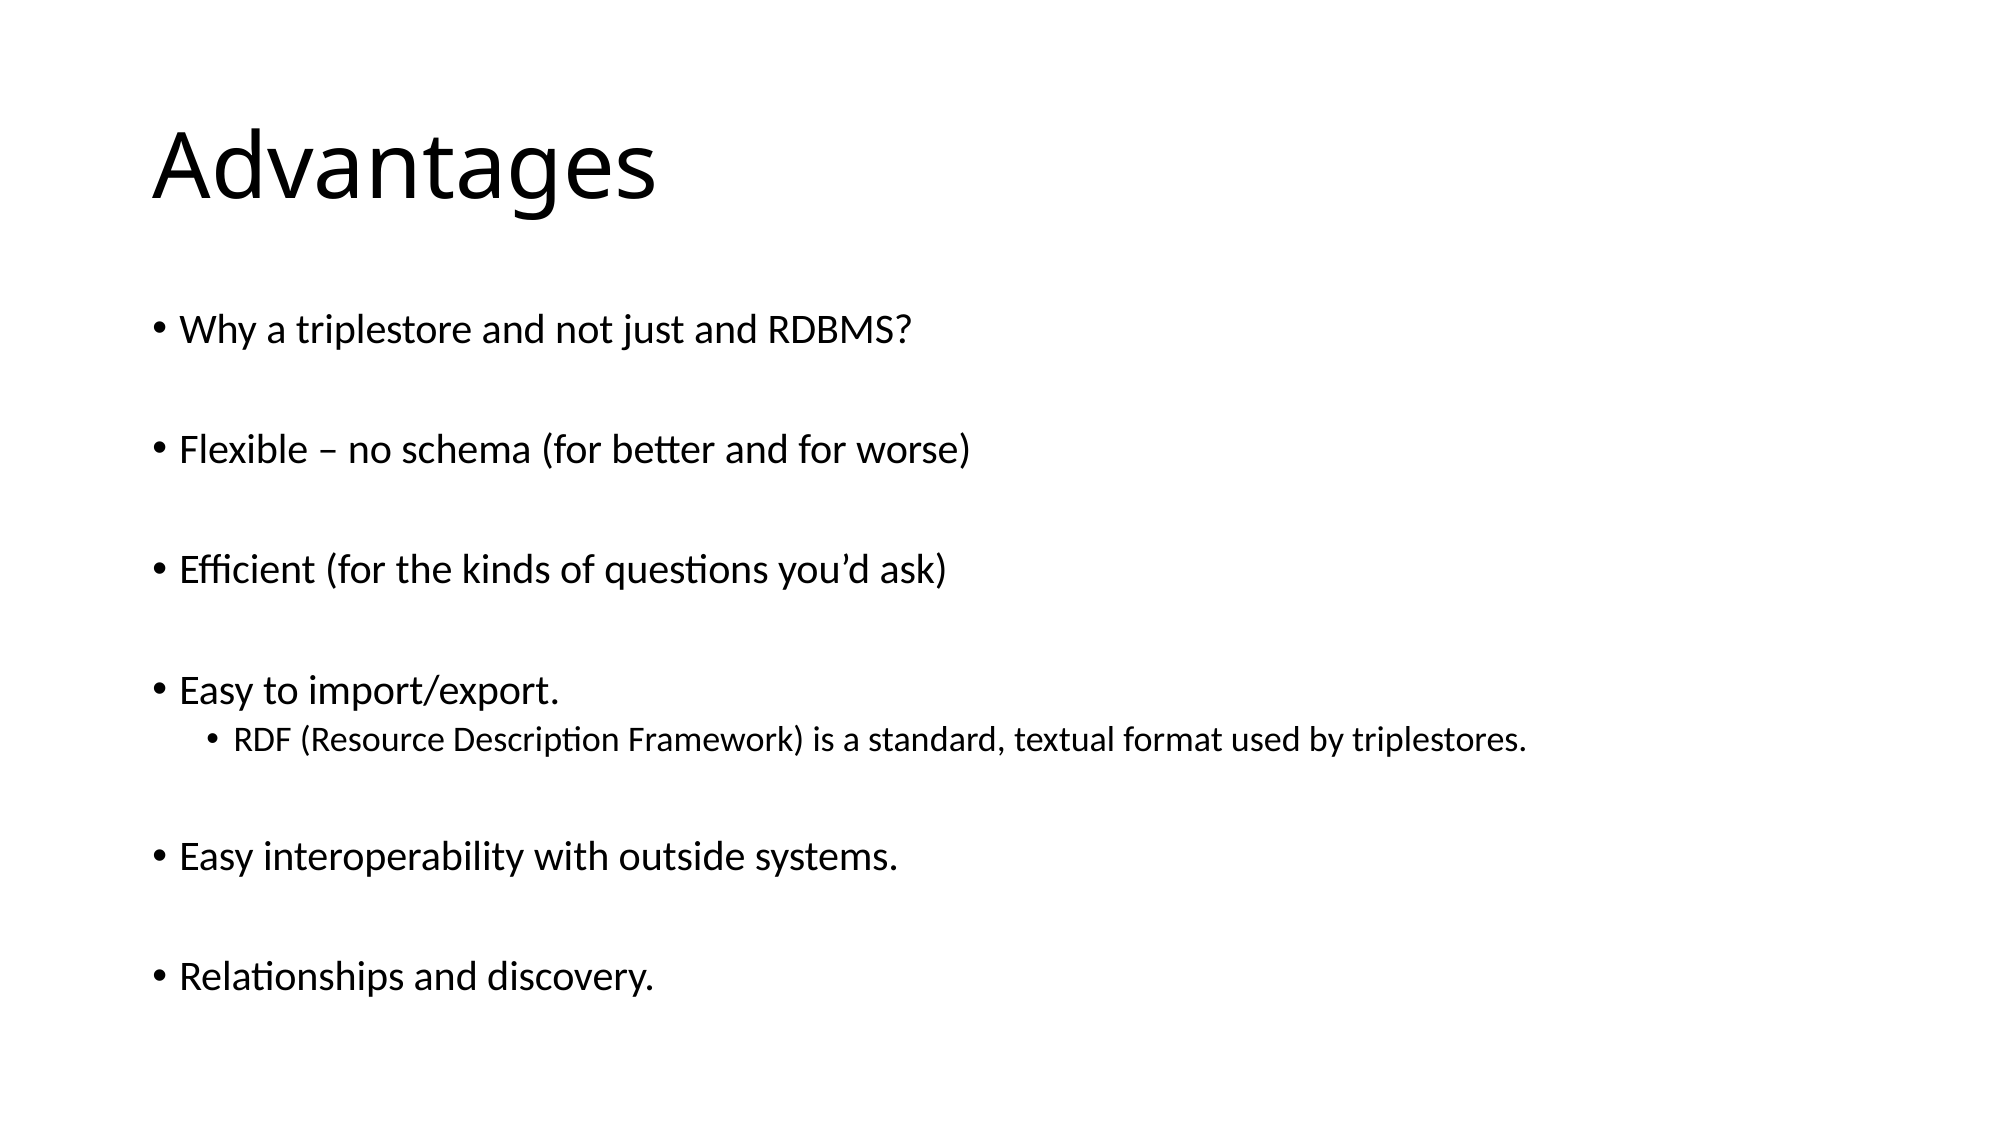

# Advantages
Why a triplestore and not just and RDBMS?
Flexible – no schema (for better and for worse)
Efficient (for the kinds of questions you’d ask)
Easy to import/export.
RDF (Resource Description Framework) is a standard, textual format used by triplestores.
Easy interoperability with outside systems.
Relationships and discovery.